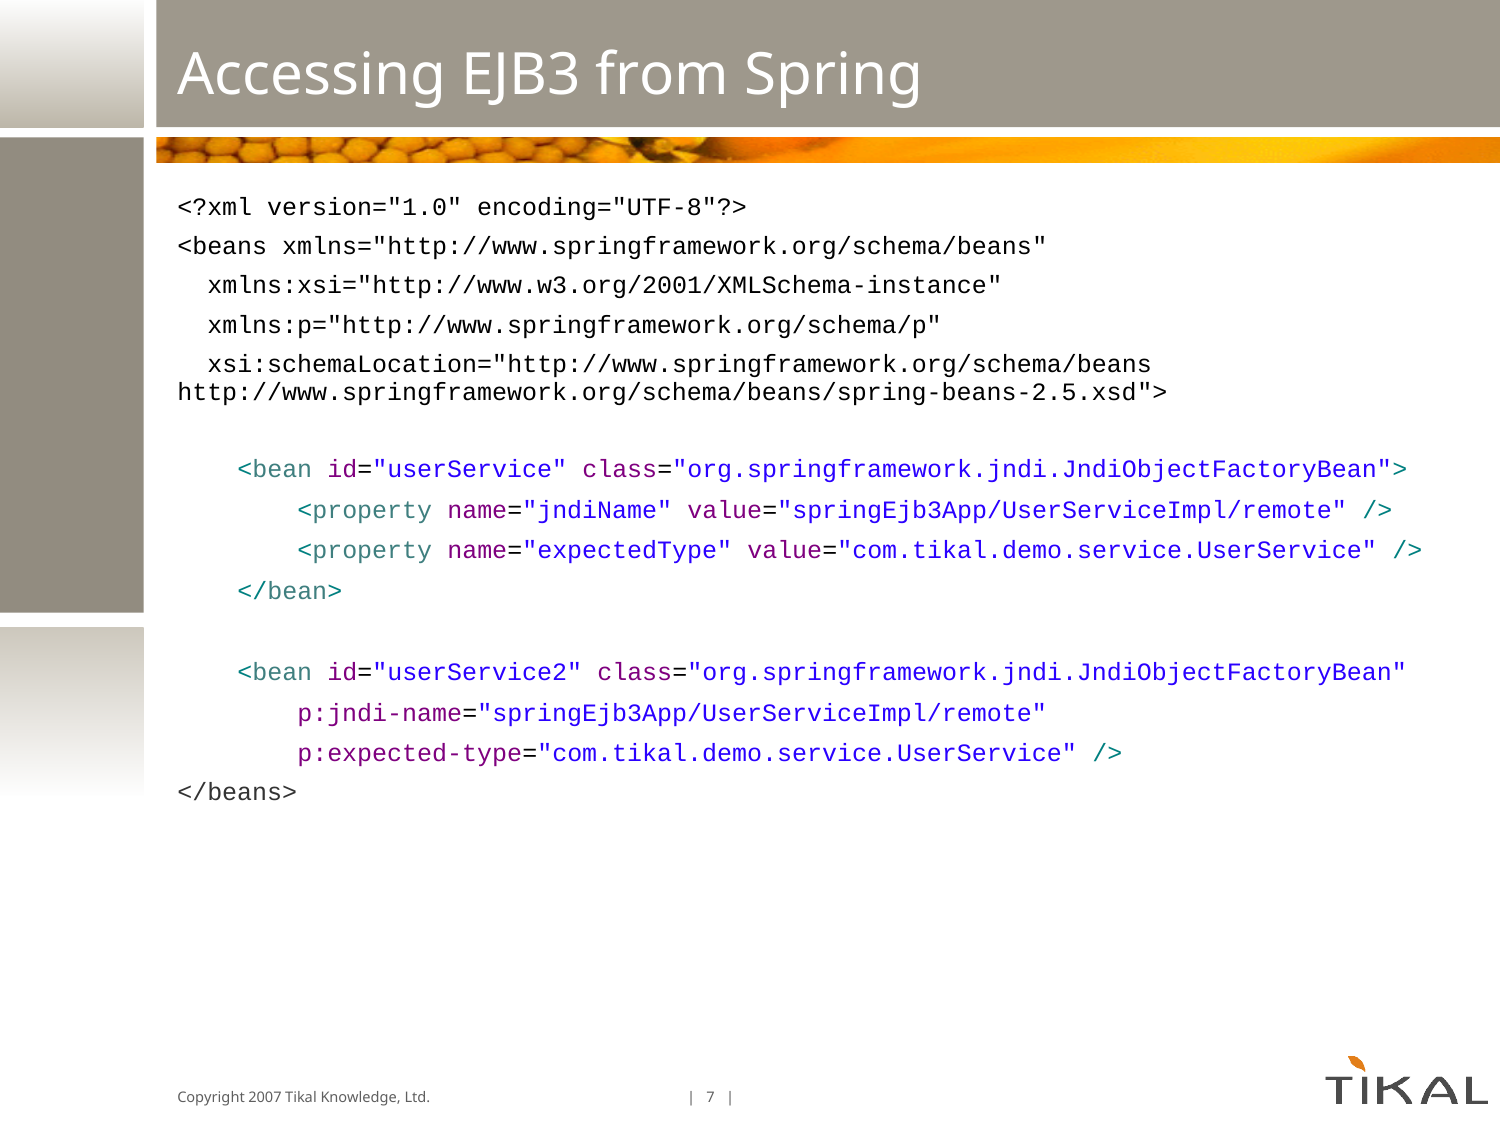

# Accessing EJB3 from Spring
<?xml version="1.0" encoding="UTF-8"?>
<beans xmlns="http://www.springframework.org/schema/beans"
 xmlns:xsi="http://www.w3.org/2001/XMLSchema-instance"
 xmlns:p="http://www.springframework.org/schema/p"
 xsi:schemaLocation="http://www.springframework.org/schema/beans http://www.springframework.org/schema/beans/spring-beans-2.5.xsd">
 <bean id="userService" class="org.springframework.jndi.JndiObjectFactoryBean">
 <property name="jndiName" value="springEjb3App/UserServiceImpl/remote" />
 <property name="expectedType" value="com.tikal.demo.service.UserService" />
 </bean>
 <bean id="userService2" class="org.springframework.jndi.JndiObjectFactoryBean"
 p:jndi-name="springEjb3App/UserServiceImpl/remote"
 p:expected-type="com.tikal.demo.service.UserService" />
</beans>